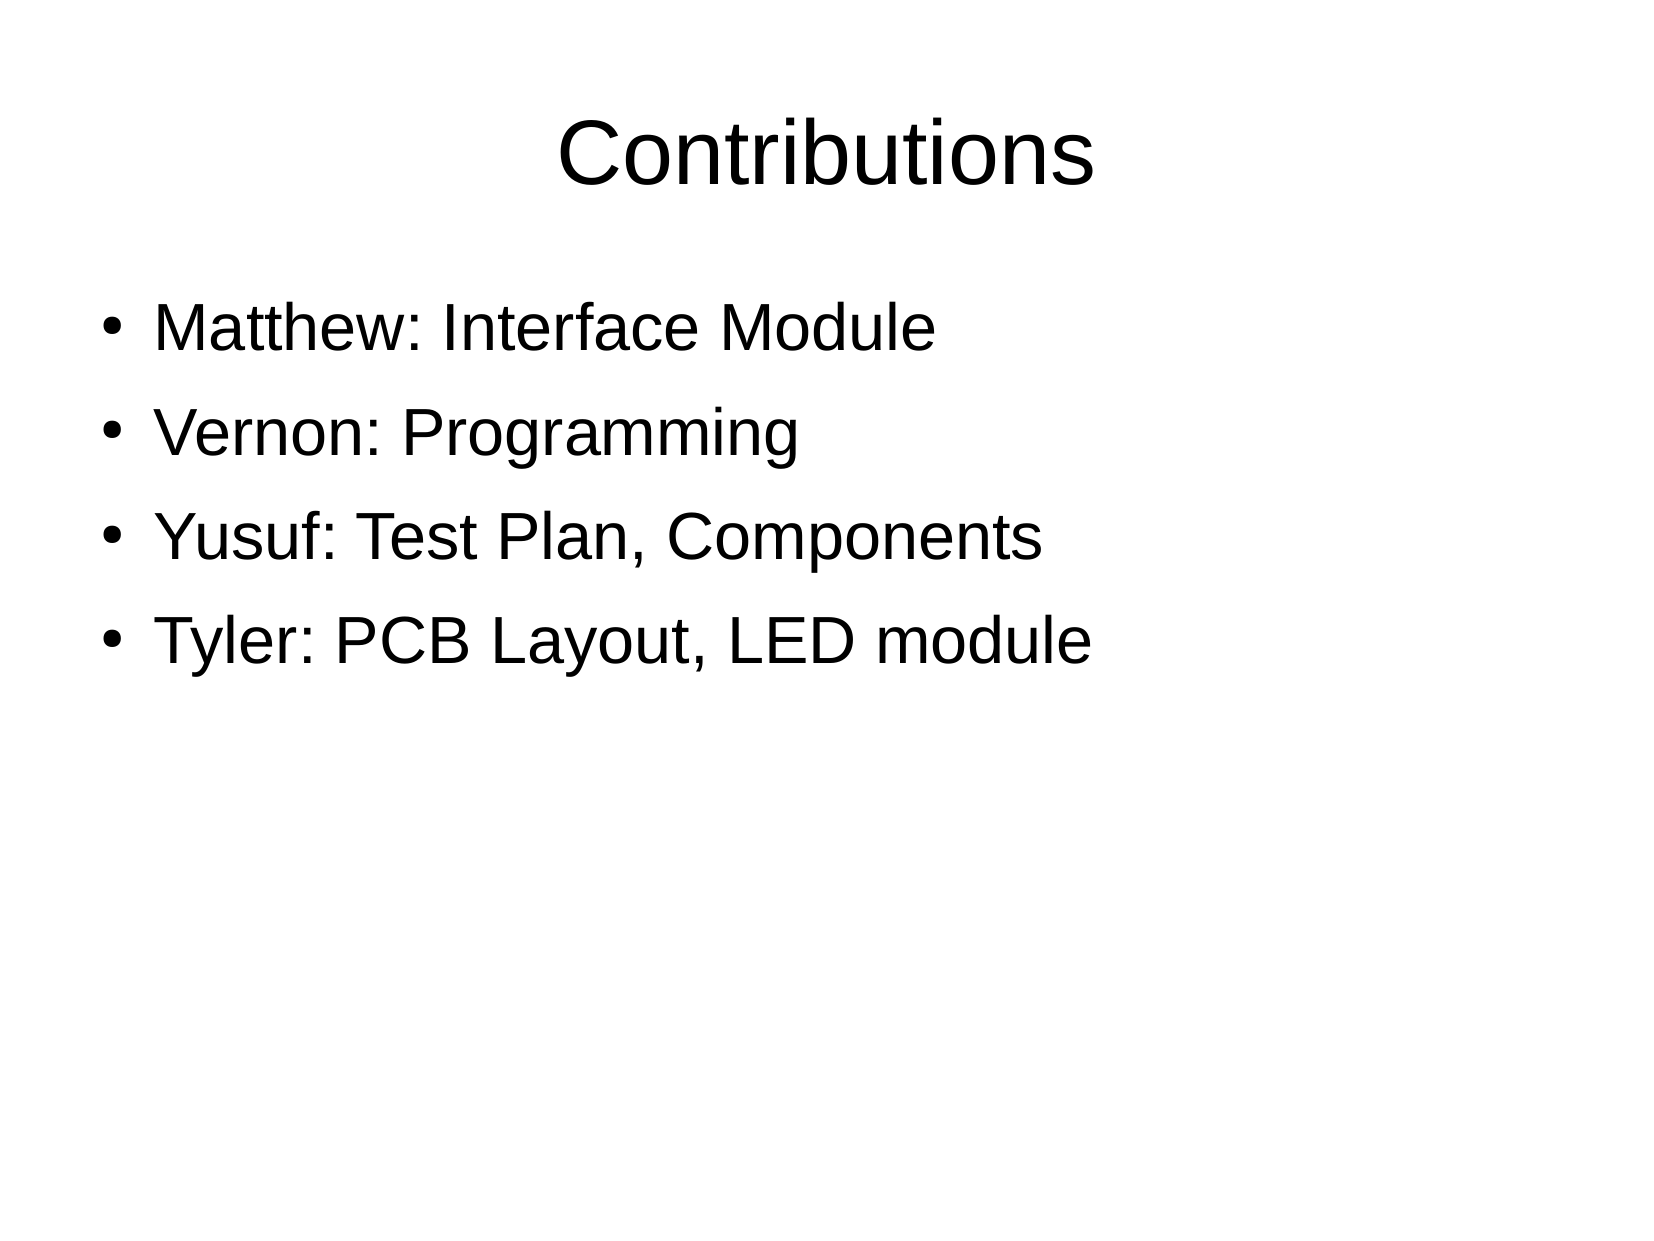

# Contributions
Matthew: Interface Module
Vernon: Programming
Yusuf: Test Plan, Components
Tyler: PCB Layout, LED module